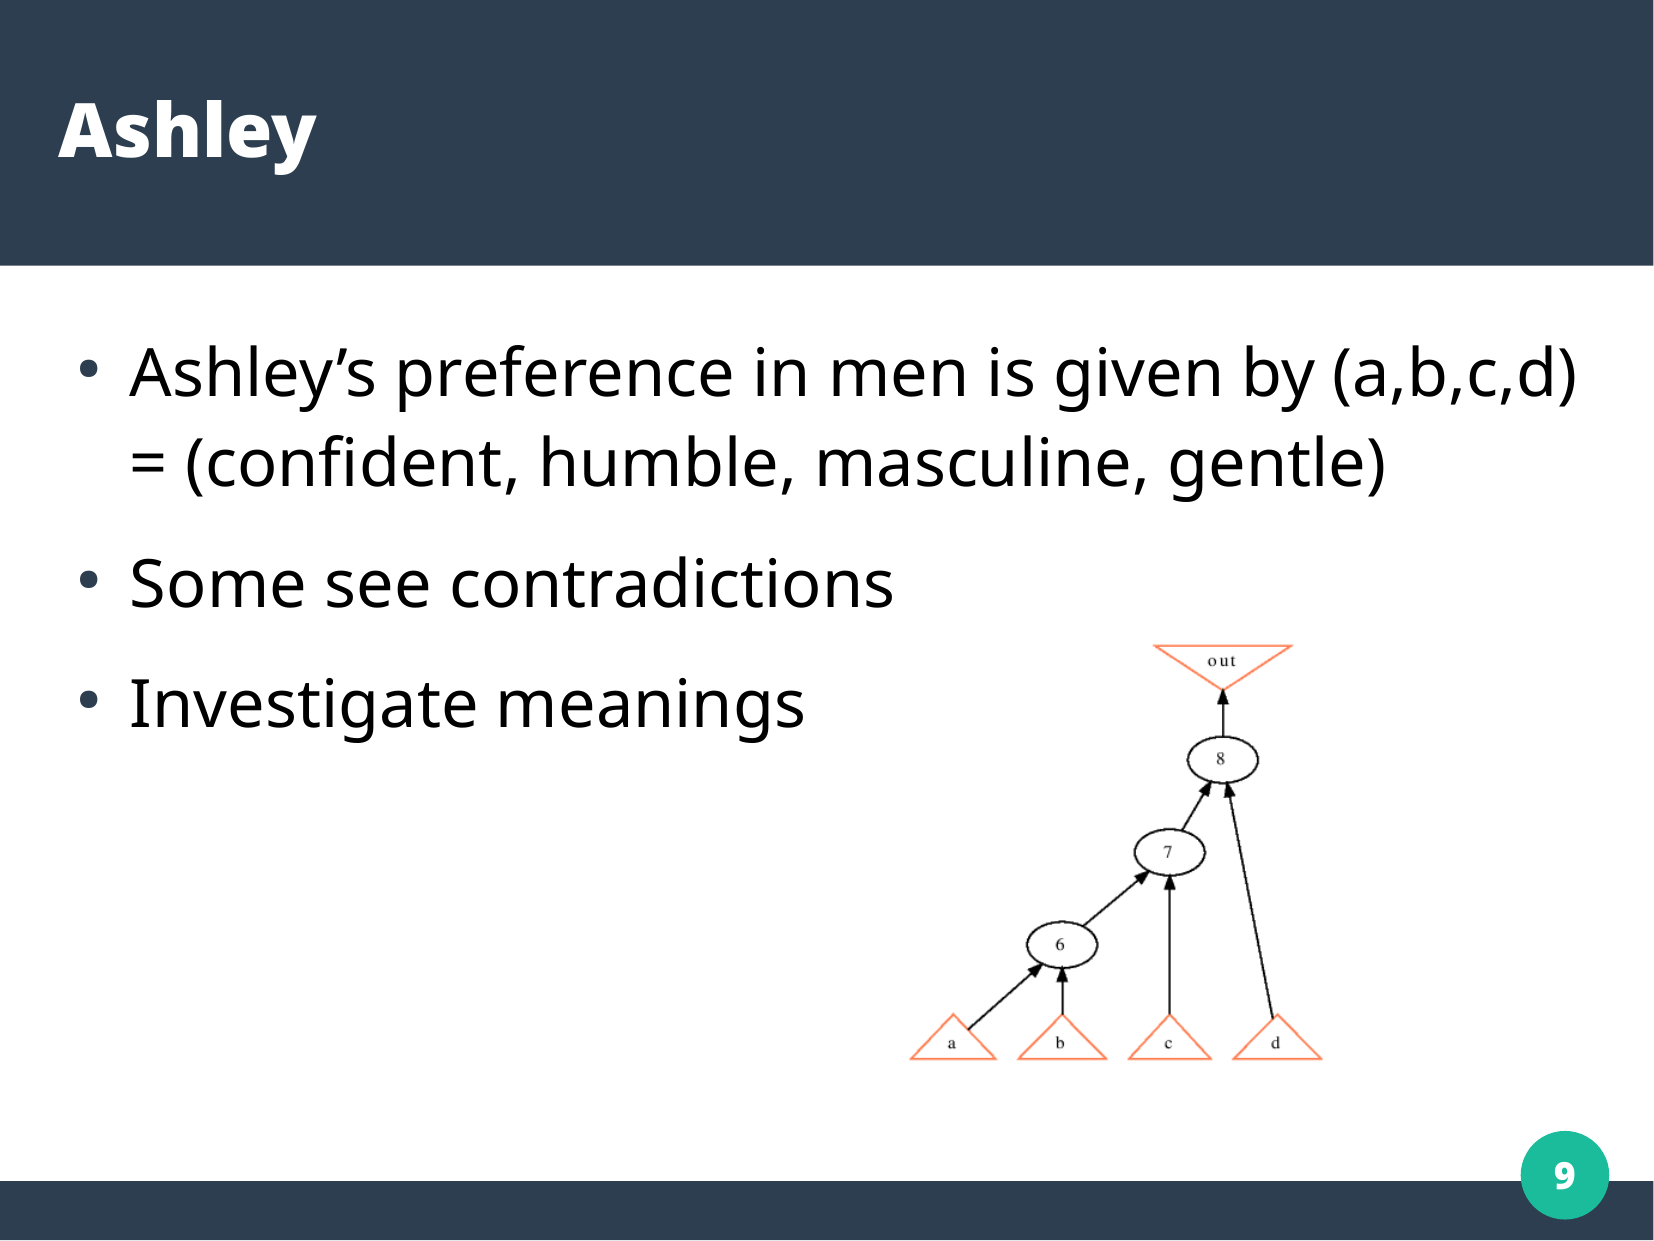

# Ashley
Ashley’s preference in men is given by (a,b,c,d) = (confident, humble, masculine, gentle)
Some see contradictions
Investigate meanings
9